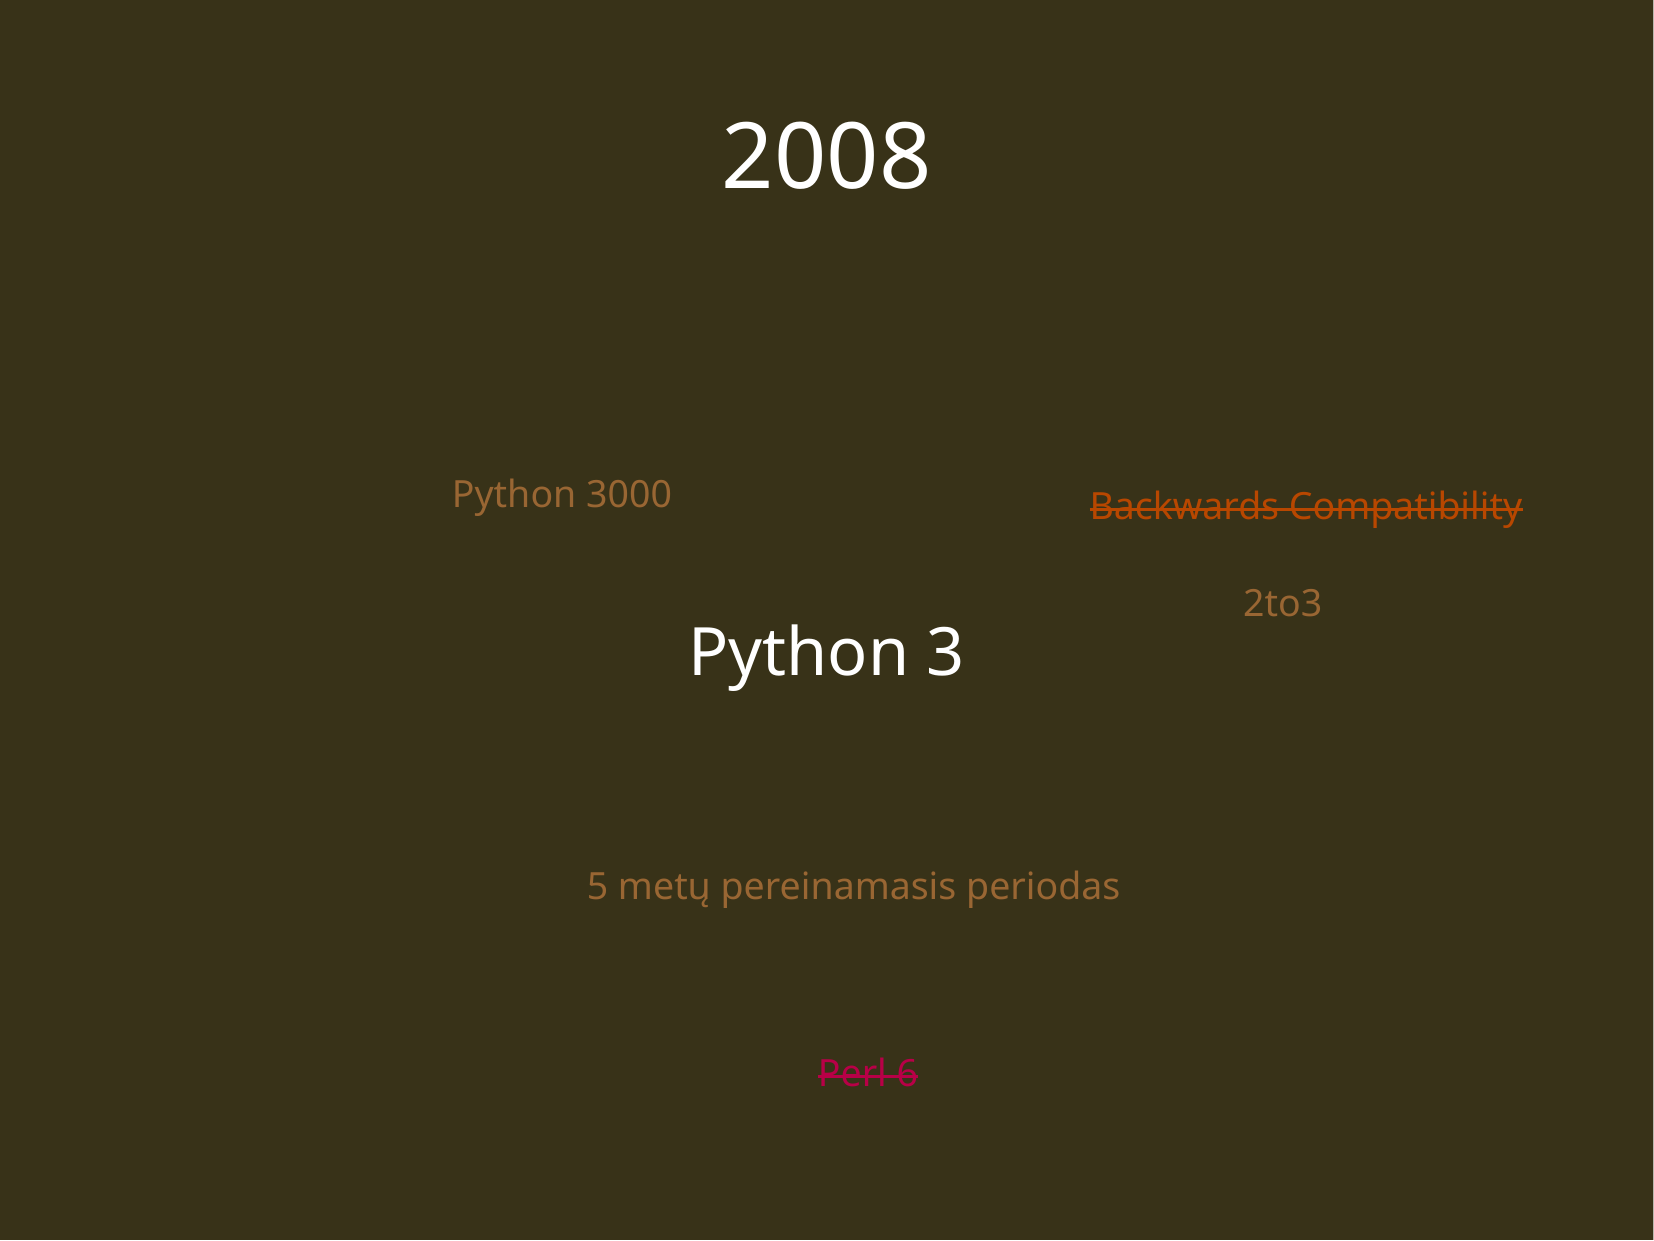

# 2008
Python 3
Python 3000
Backwards Compatibility
2to3
5 metų pereinamasis periodas
Perl 6